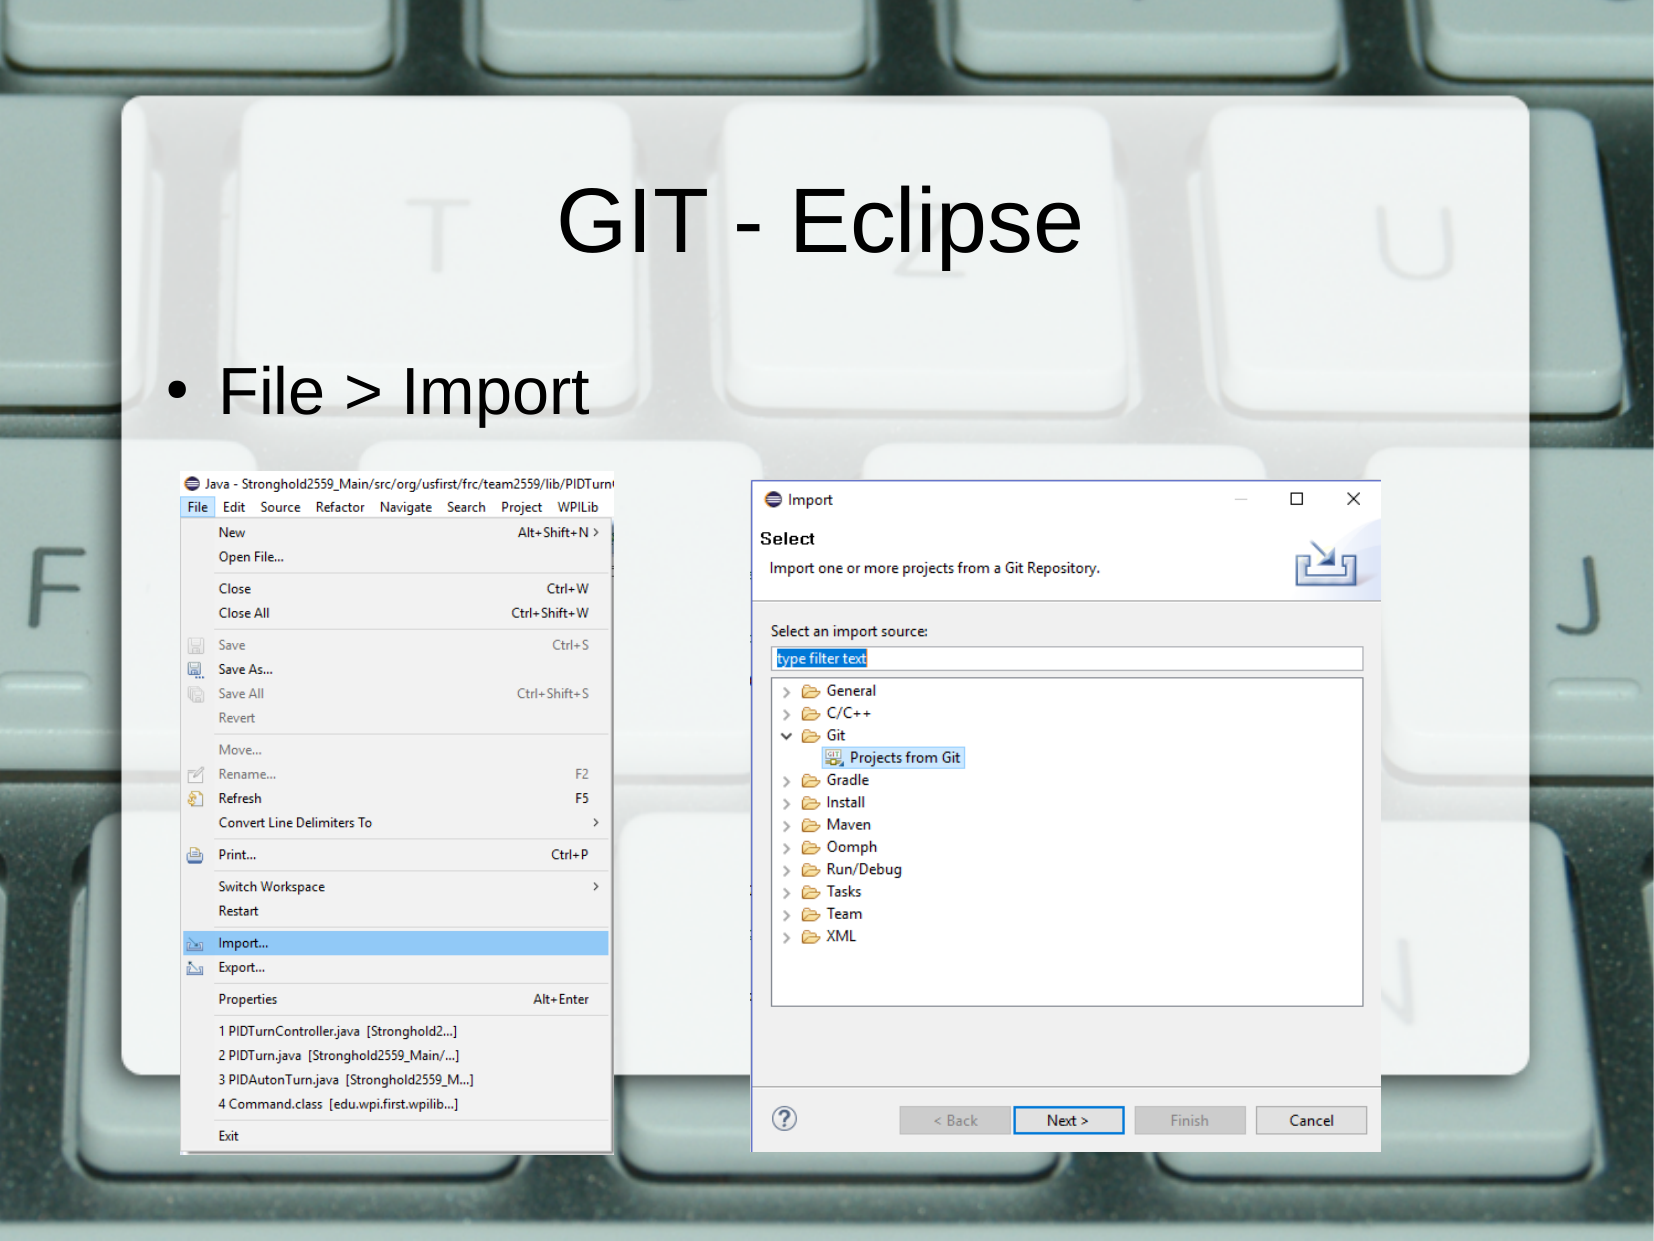

# GIT - Eclipse
File > Import